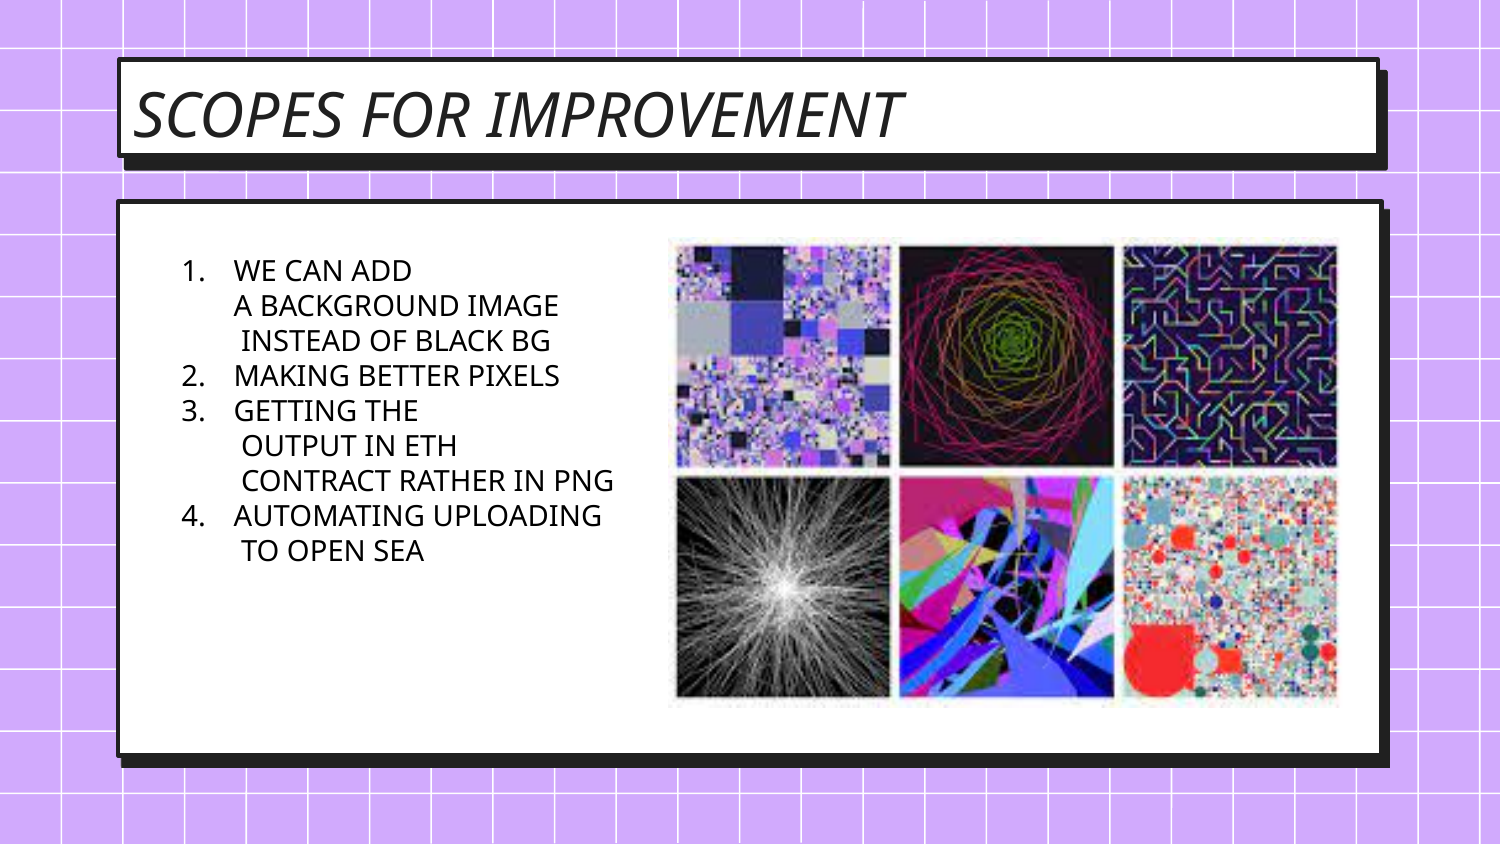

# SCOPES FOR IMPROVEMENT
WE CAN ADD
A BACKGROUND IMAGE
 INSTEAD OF BLACK BG
MAKING BETTER PIXELS
GETTING THE
 OUTPUT IN ETH
 CONTRACT RATHER IN PNG
AUTOMATING UPLOADING
 TO OPEN SEA